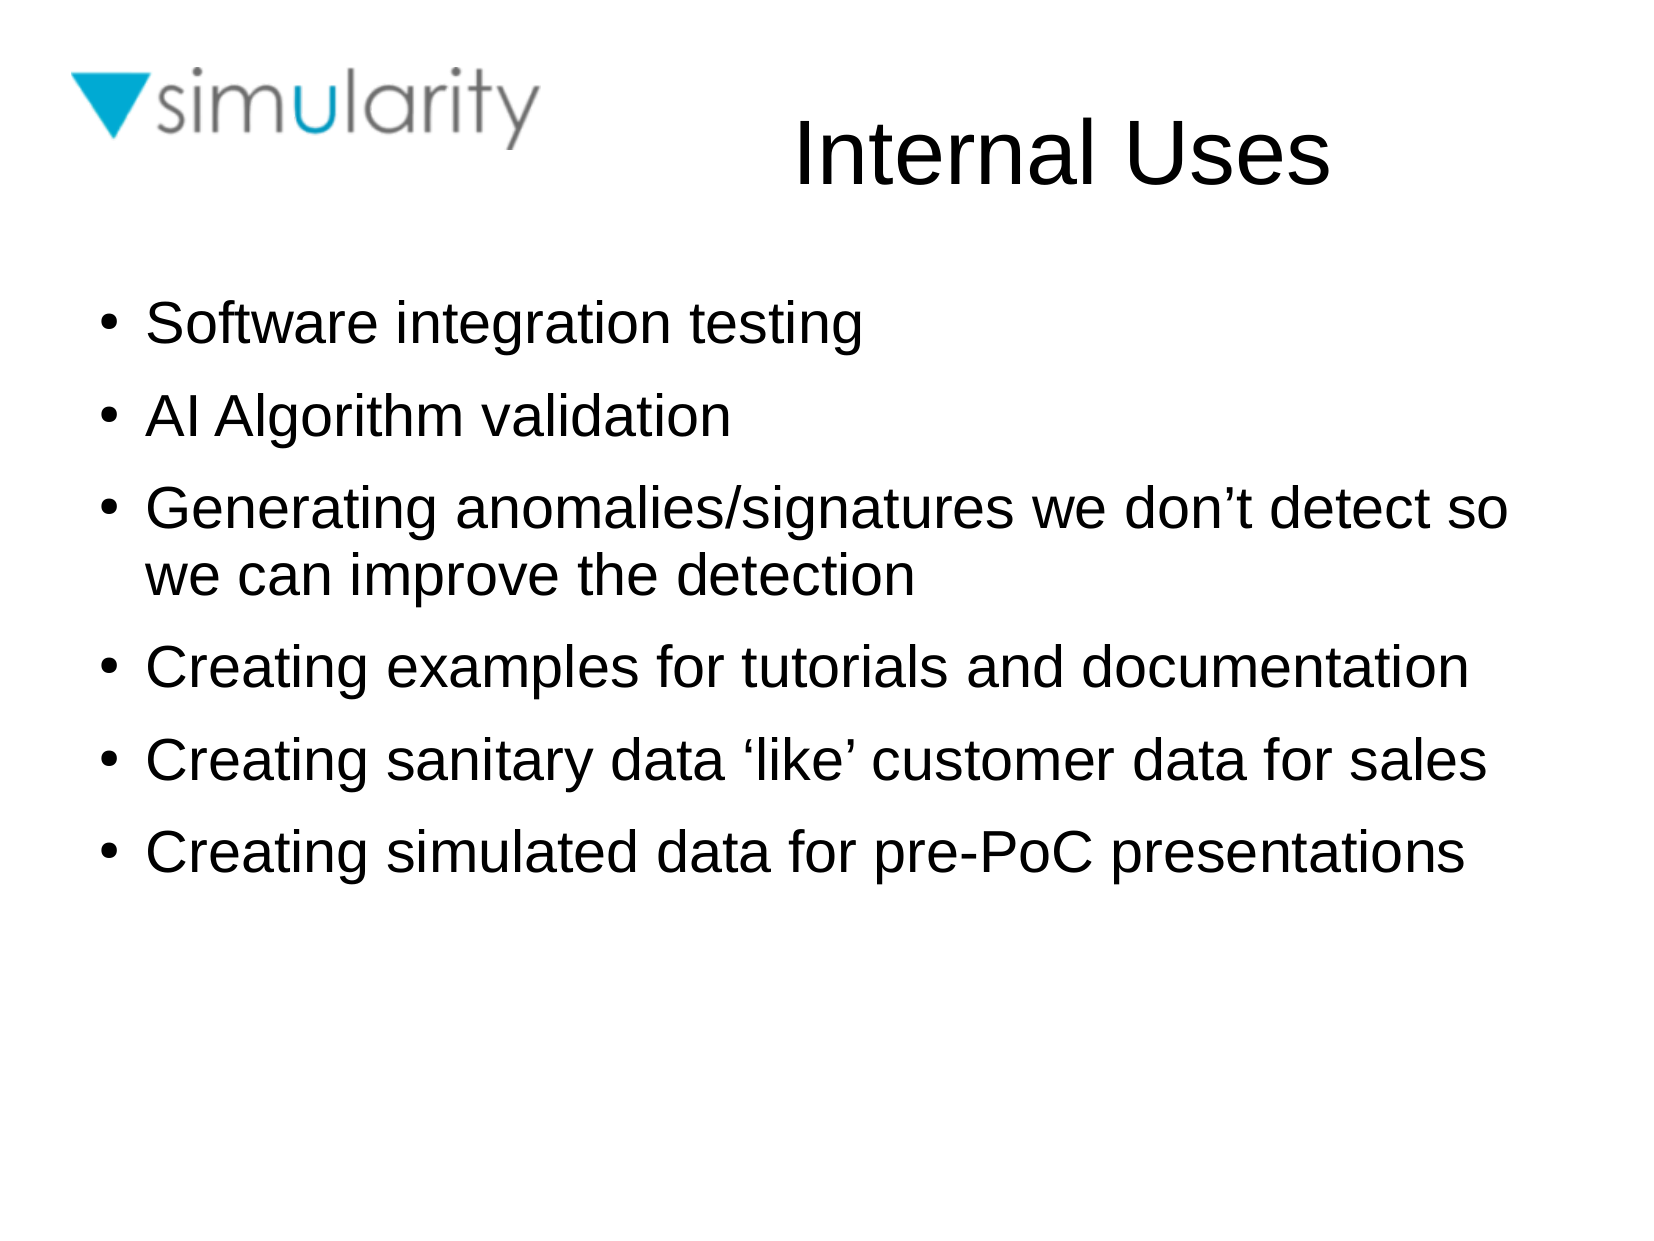

# Internal Uses
Software integration testing
AI Algorithm validation
Generating anomalies/signatures we don’t detect so we can improve the detection
Creating examples for tutorials and documentation
Creating sanitary data ‘like’ customer data for sales
Creating simulated data for pre-PoC presentations